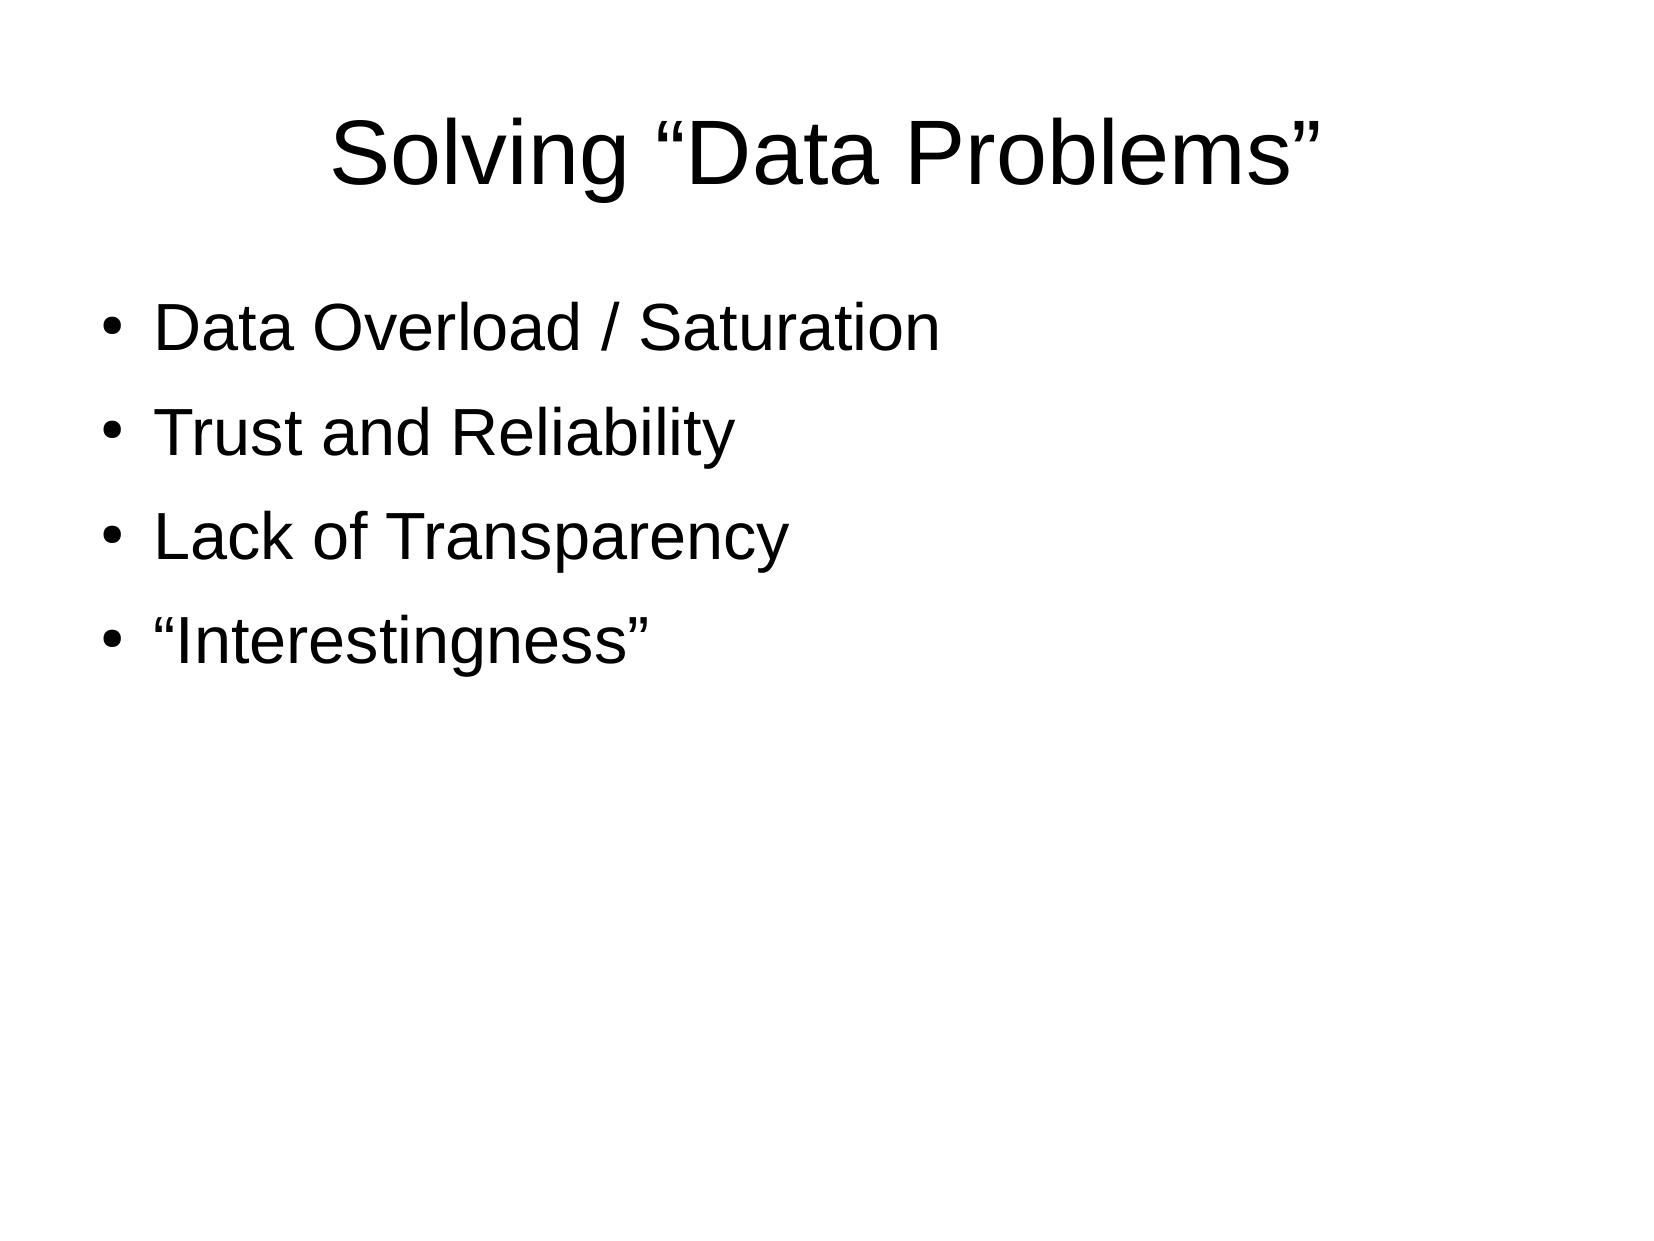

# Solving “Data Problems”
Data Overload / Saturation
Trust and Reliability
Lack of Transparency
“Interestingness”